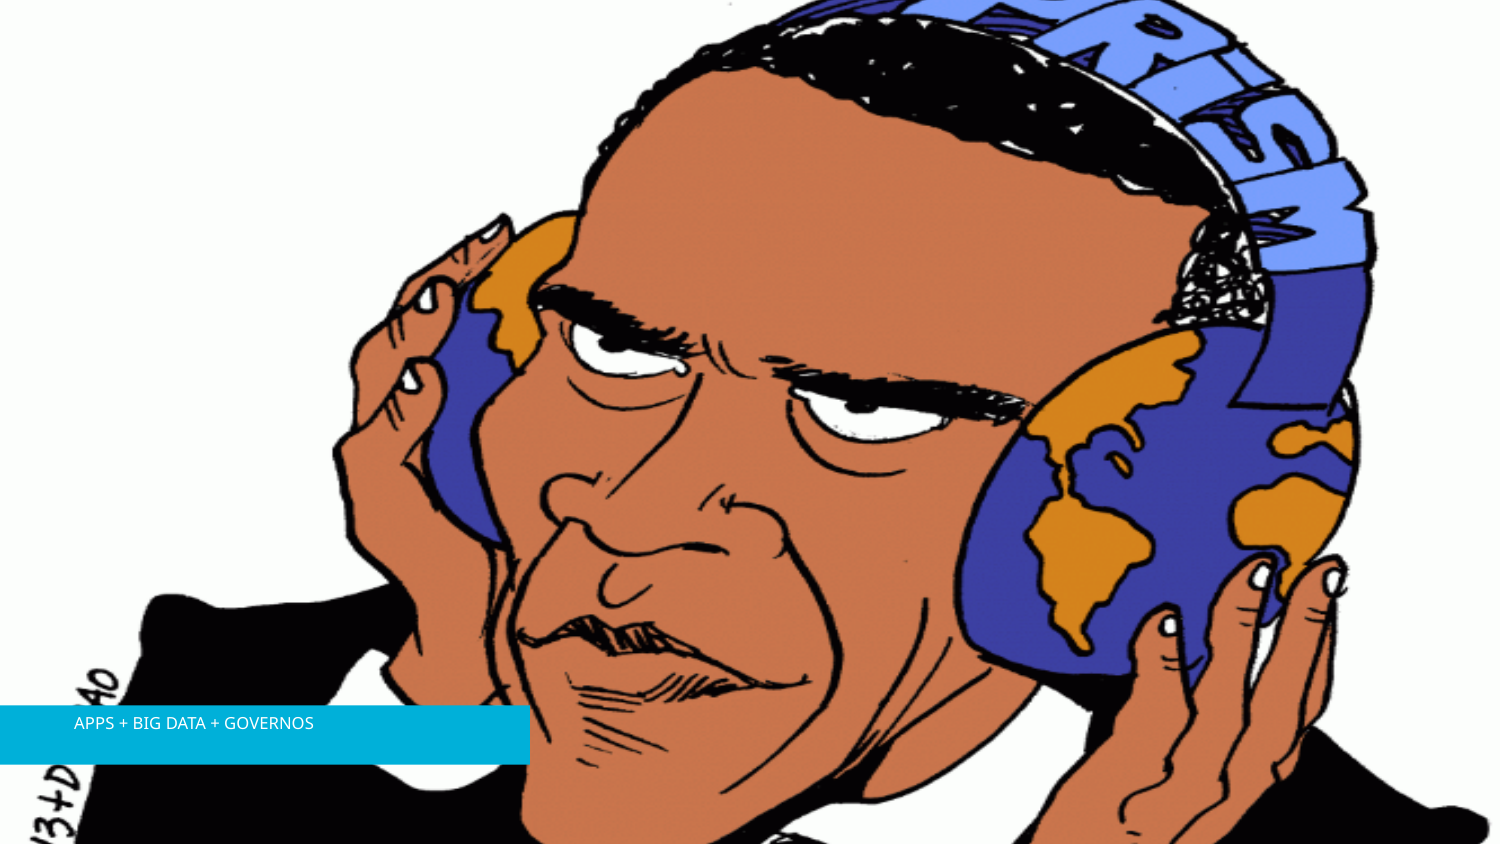

# APPS + BIG DATA + GOVERNOS